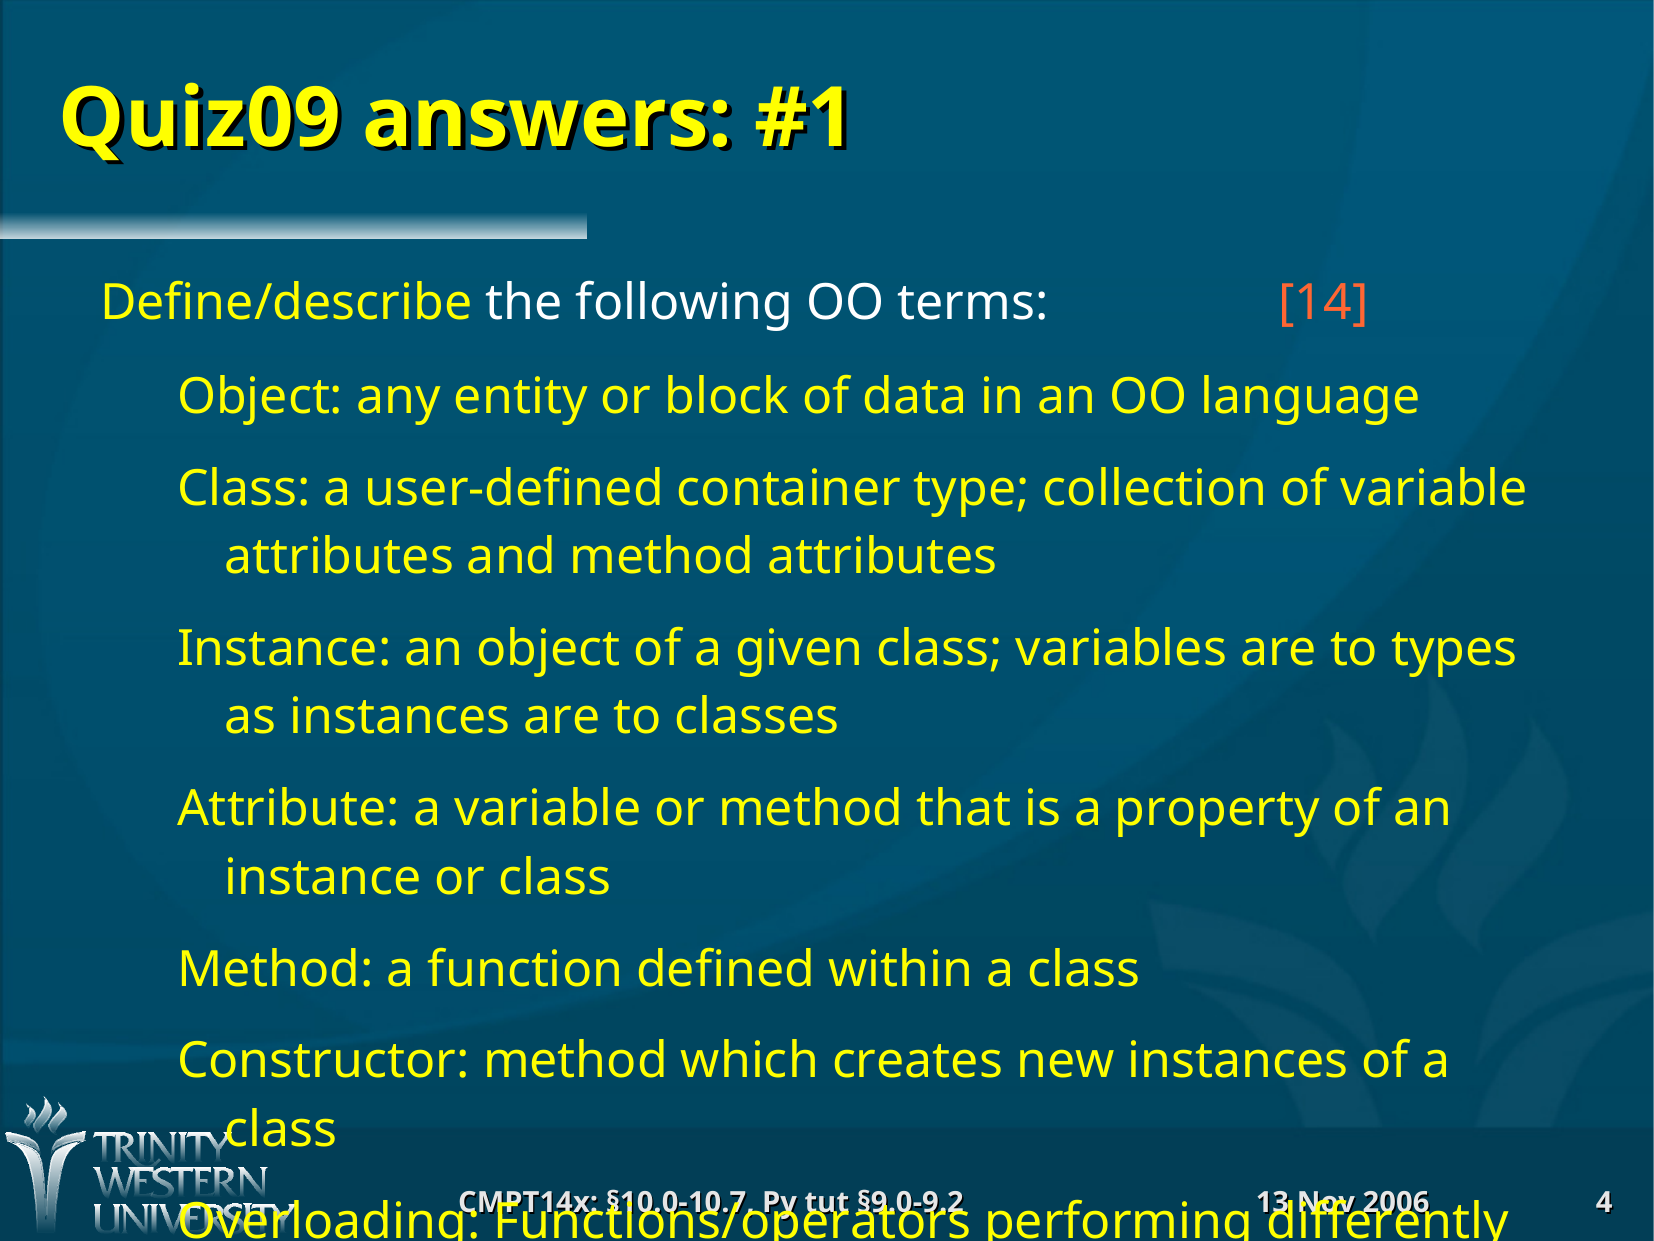

# Quiz09 answers: #1
Define/describe the following OO terms:				[14]
Object: any entity or block of data in an OO language
Class: a user-defined container type; collection of variable attributes and method attributes
Instance: an object of a given class; variables are to types as instances are to classes
Attribute: a variable or method that is a property of an instance or class
Method: a function defined within a class
Constructor: method which creates new instances of a class
Overloading: Functions/operators performing differently depending on the types of the operands
CMPT14x: §10.0-10.7, Py tut §9.0-9.2
13 Nov 2006
4